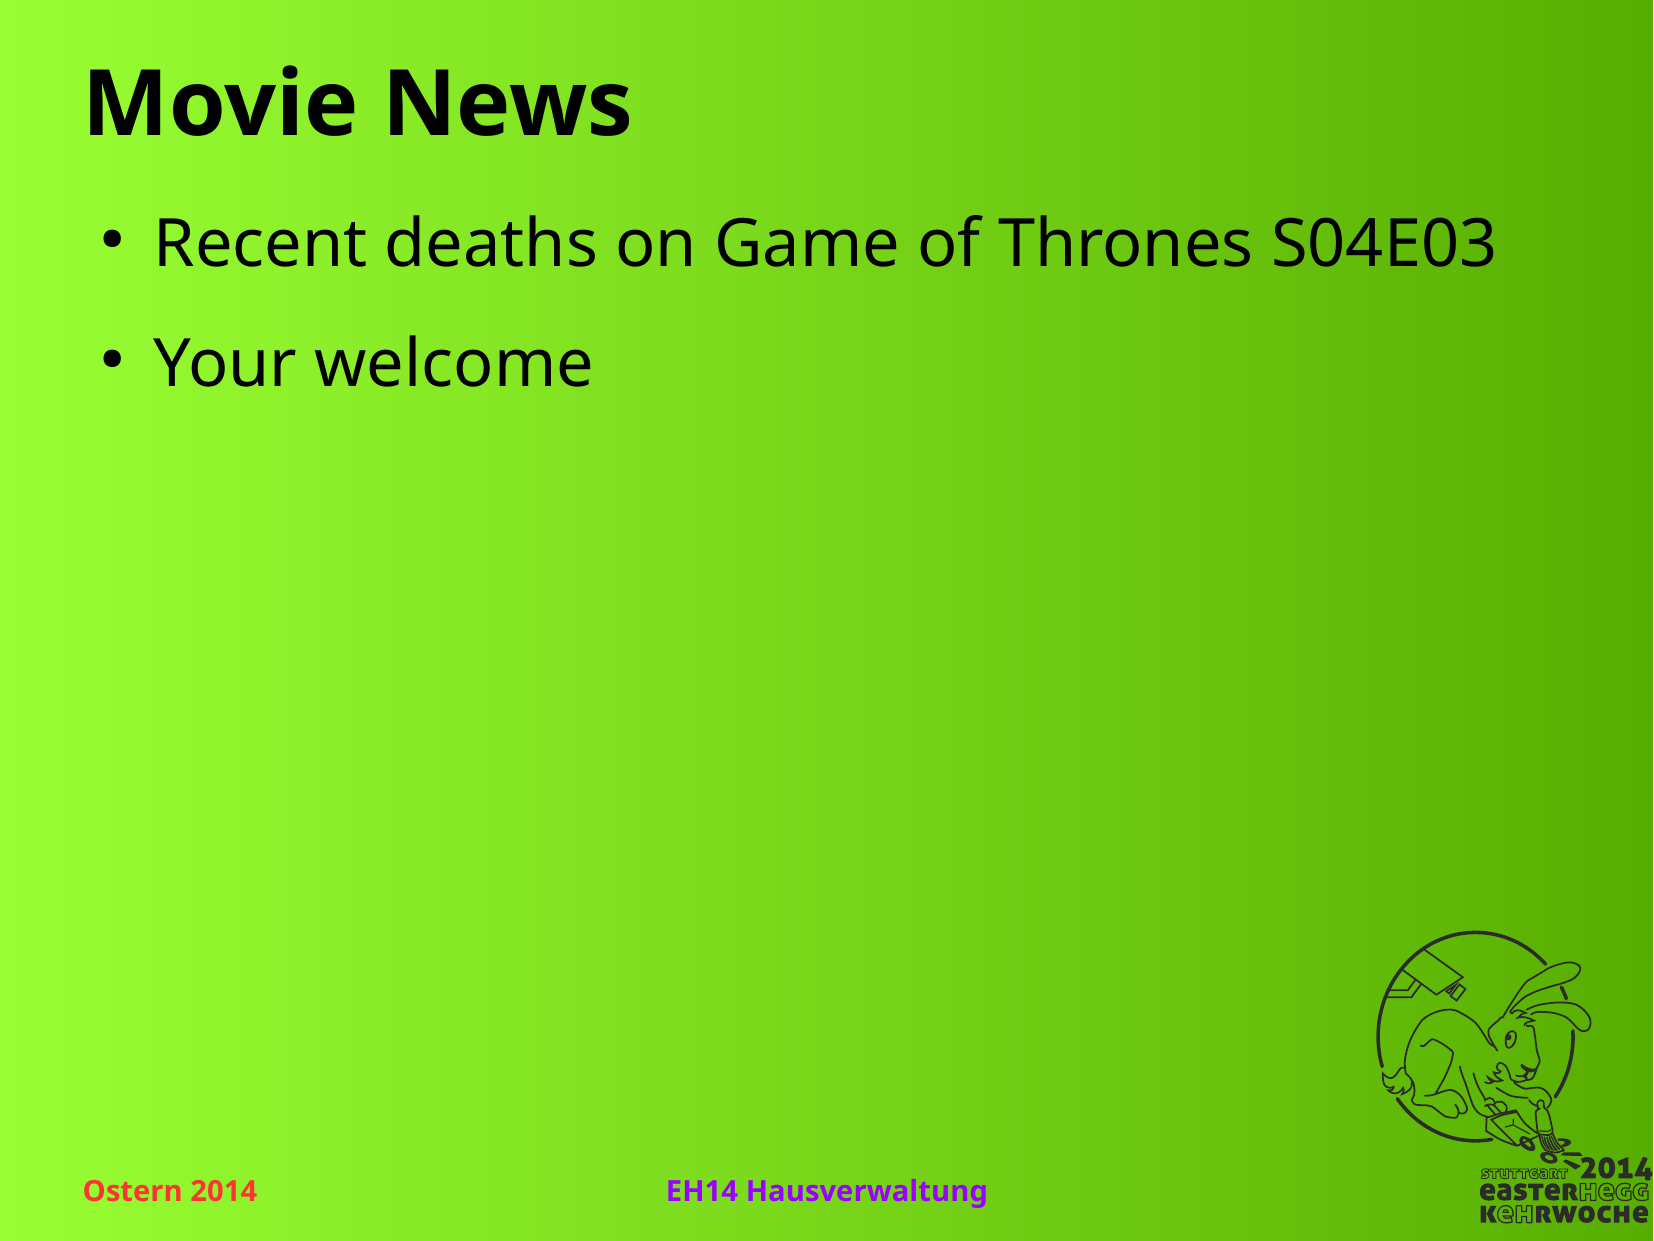

# Movie News
Recent deaths on Game of Thrones S04E03
Your welcome